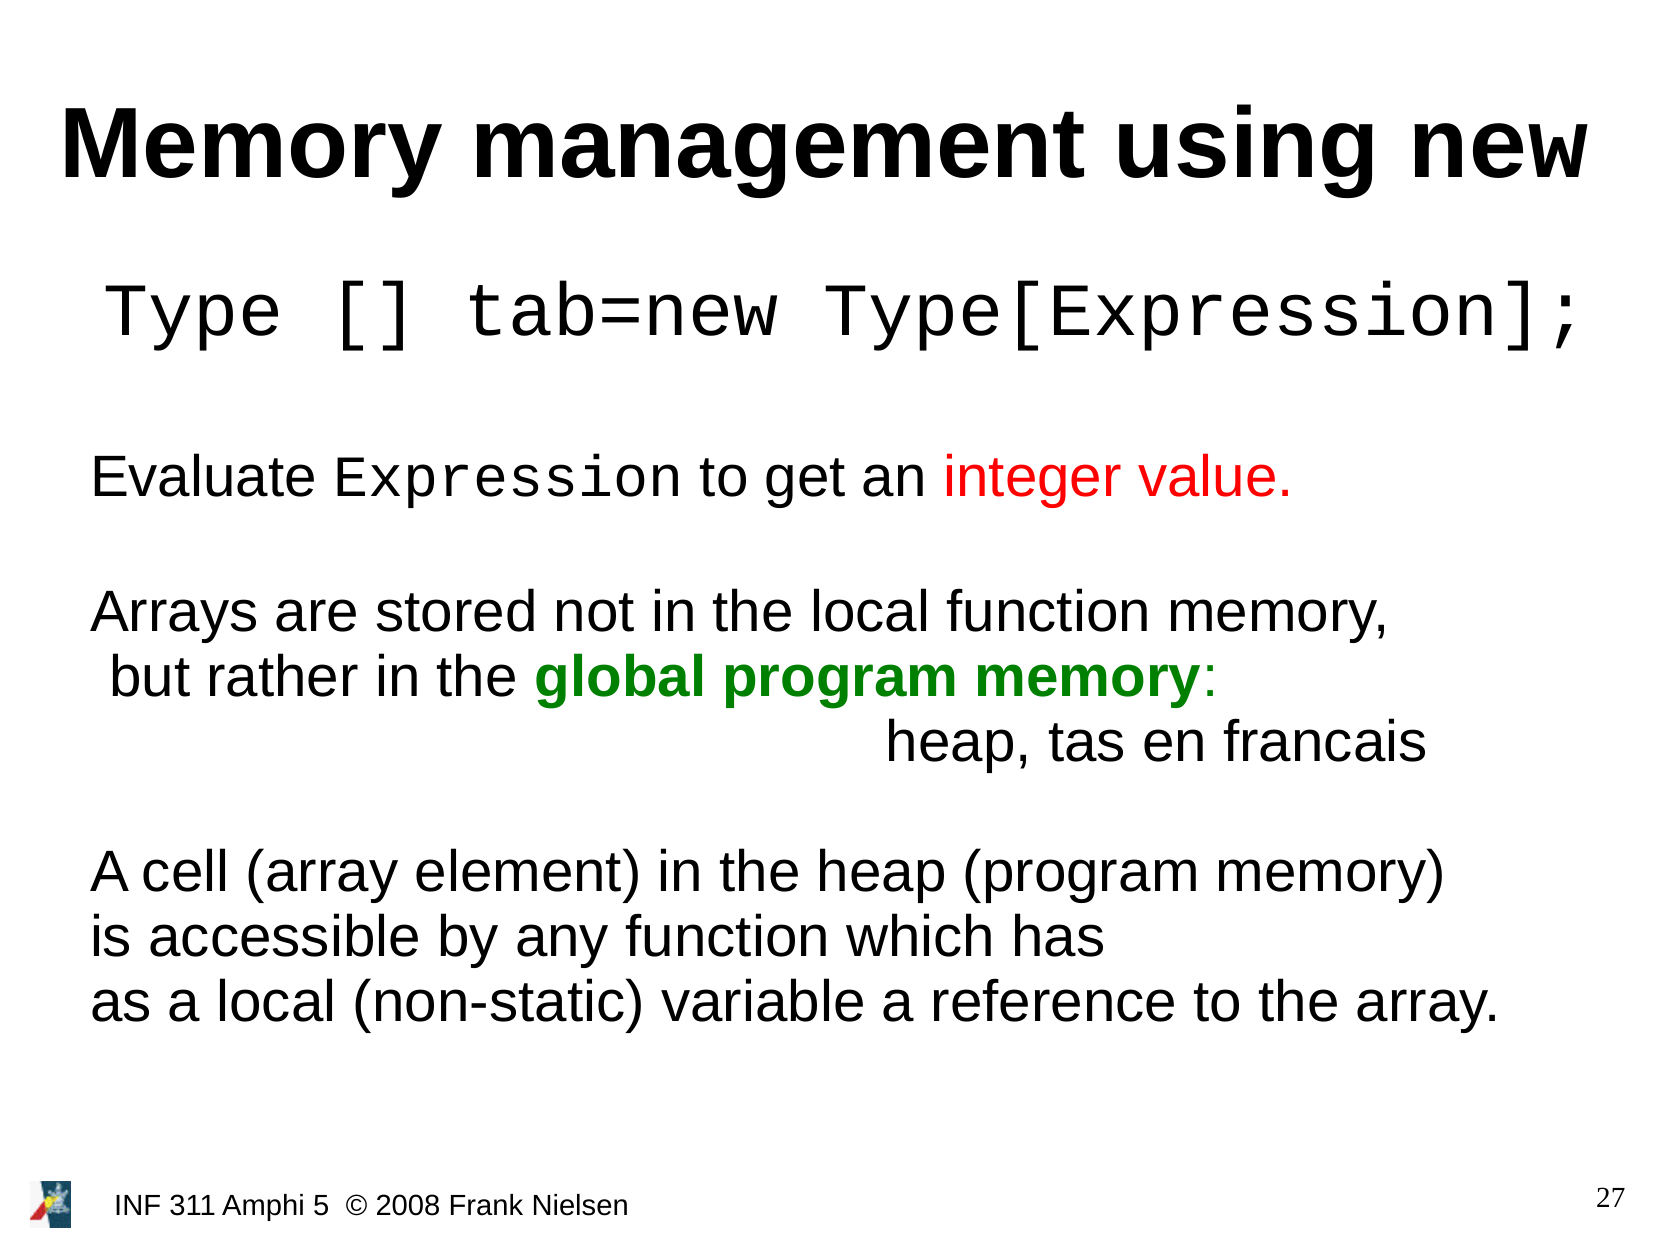

Memory management using new
Type [] tab=new Type[Expression];
 Evaluate Expression to get an integer value.
 Arrays are stored not in the local function memory,
but rather in the global program memory:
											heap, tas en francais
 A cell (array element) in the heap (program memory)
 is accessible by any function which has
 as a local (non-static) variable a reference to the array.